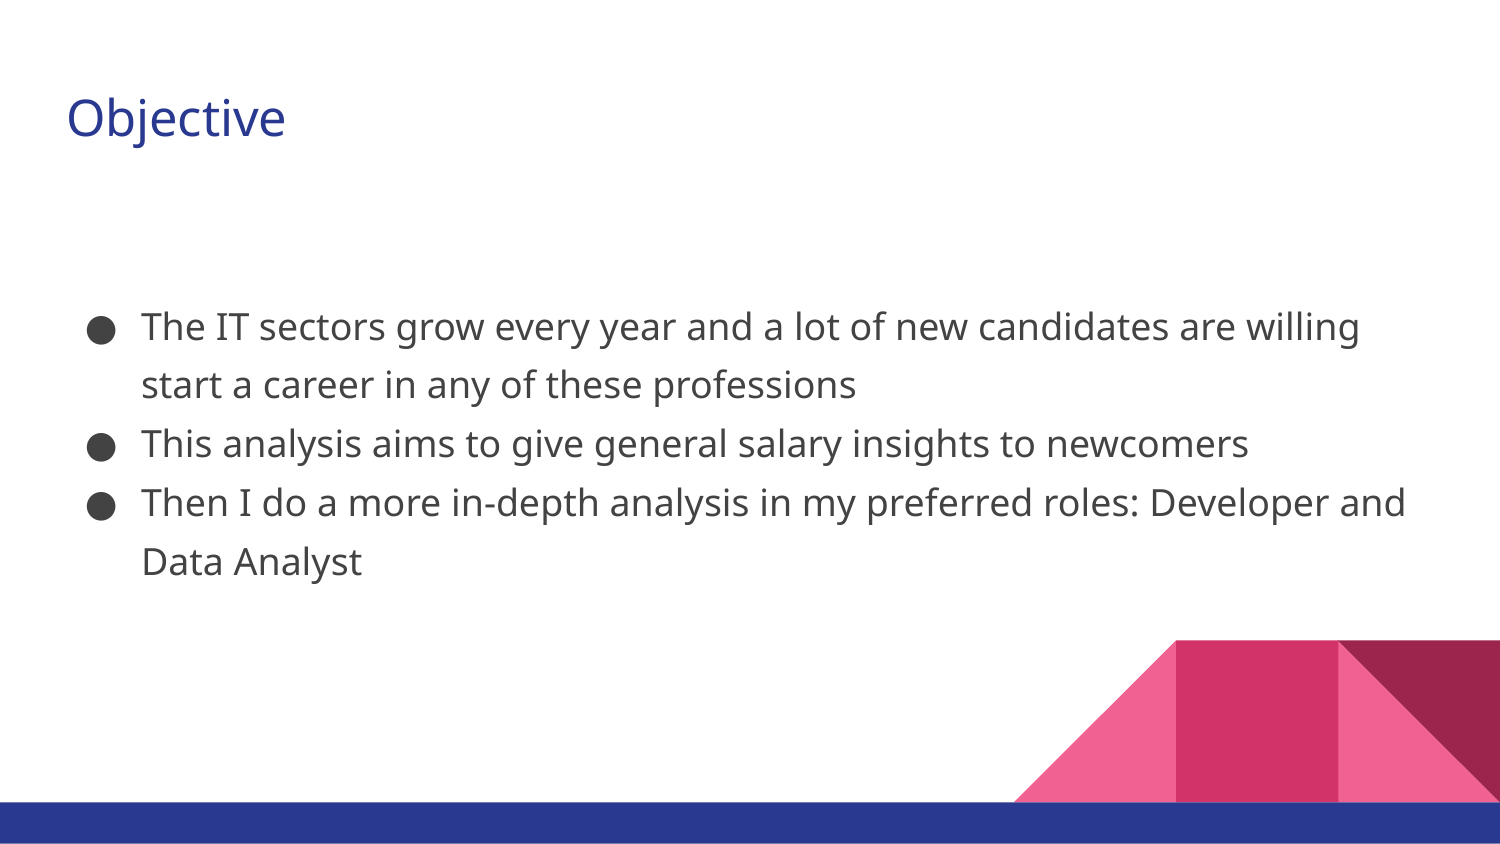

# Objective
The IT sectors grow every year and a lot of new candidates are willing start a career in any of these professions
This analysis aims to give general salary insights to newcomers
Then I do a more in-depth analysis in my preferred roles: Developer and Data Analyst